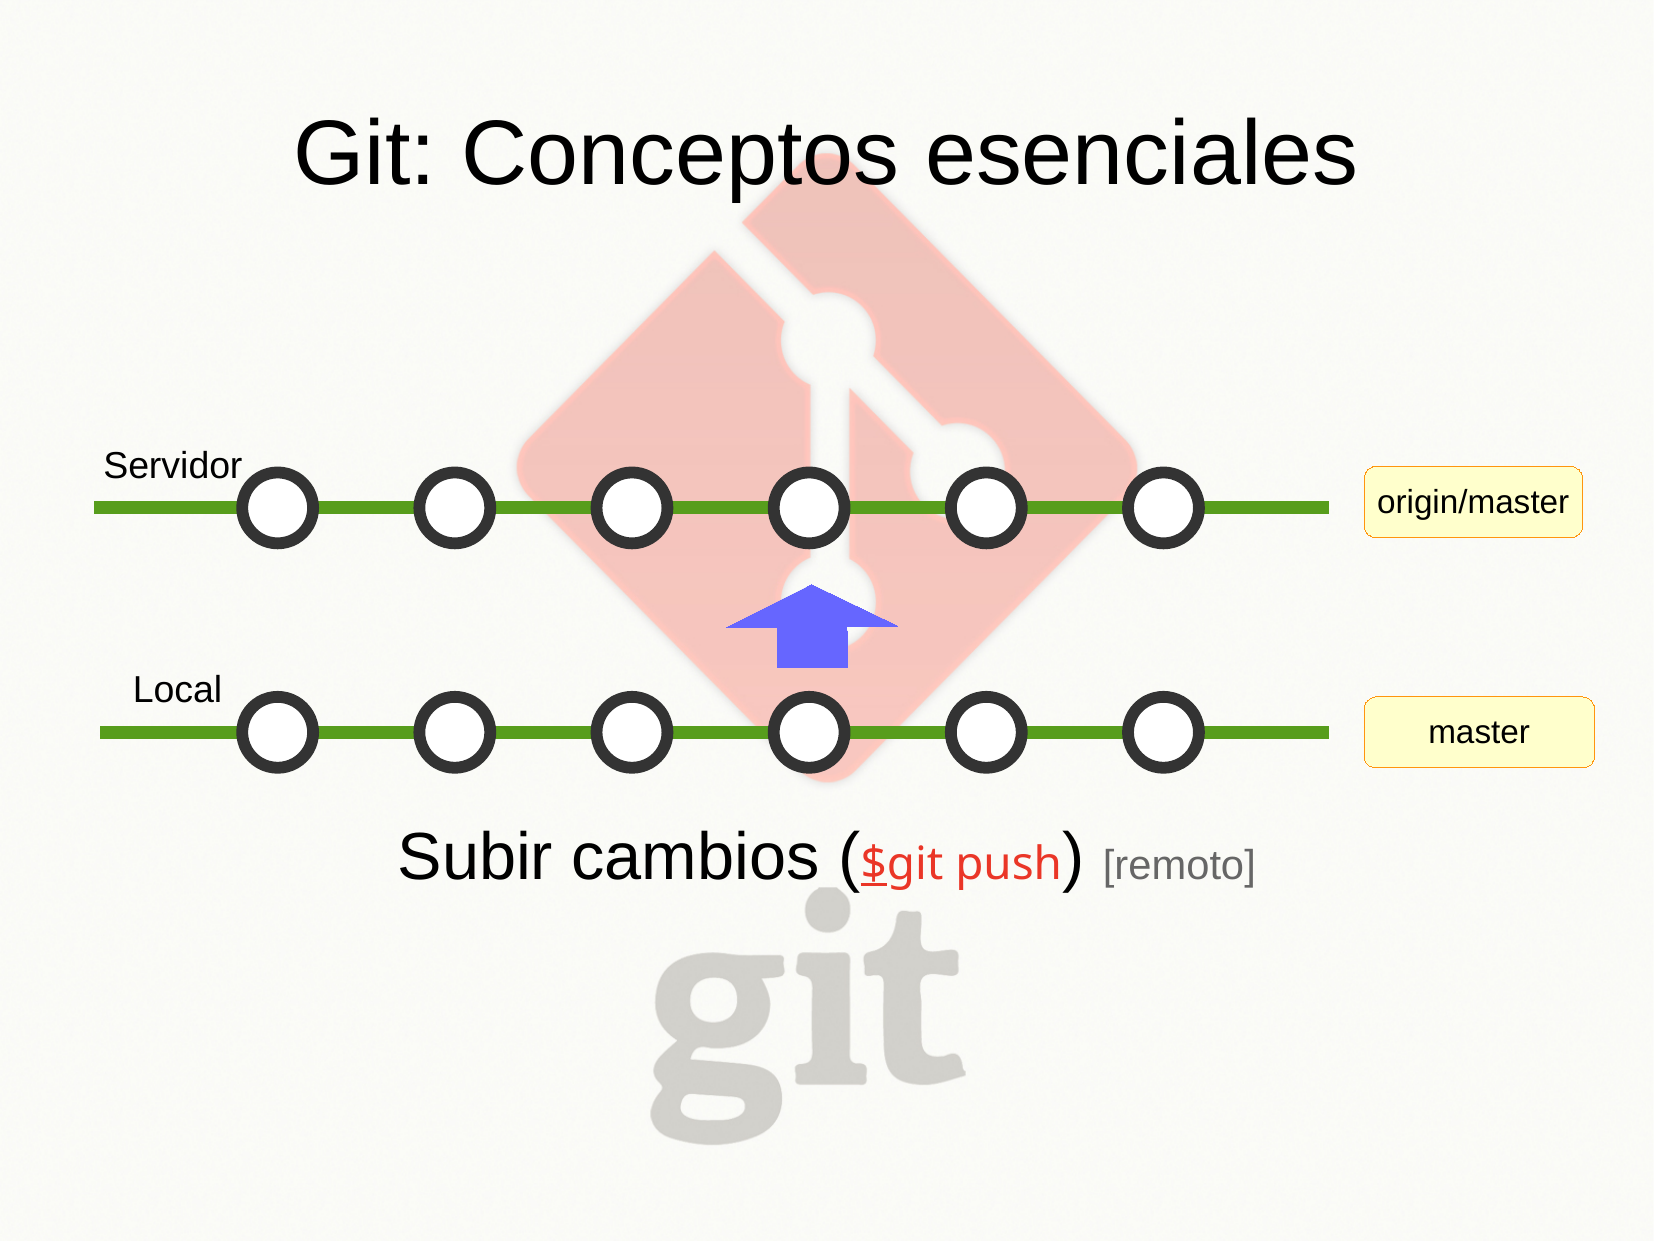

# Git: Conceptos esenciales
Servidor
origin/master
Subir cambios ($git push) [remoto]
Local
master